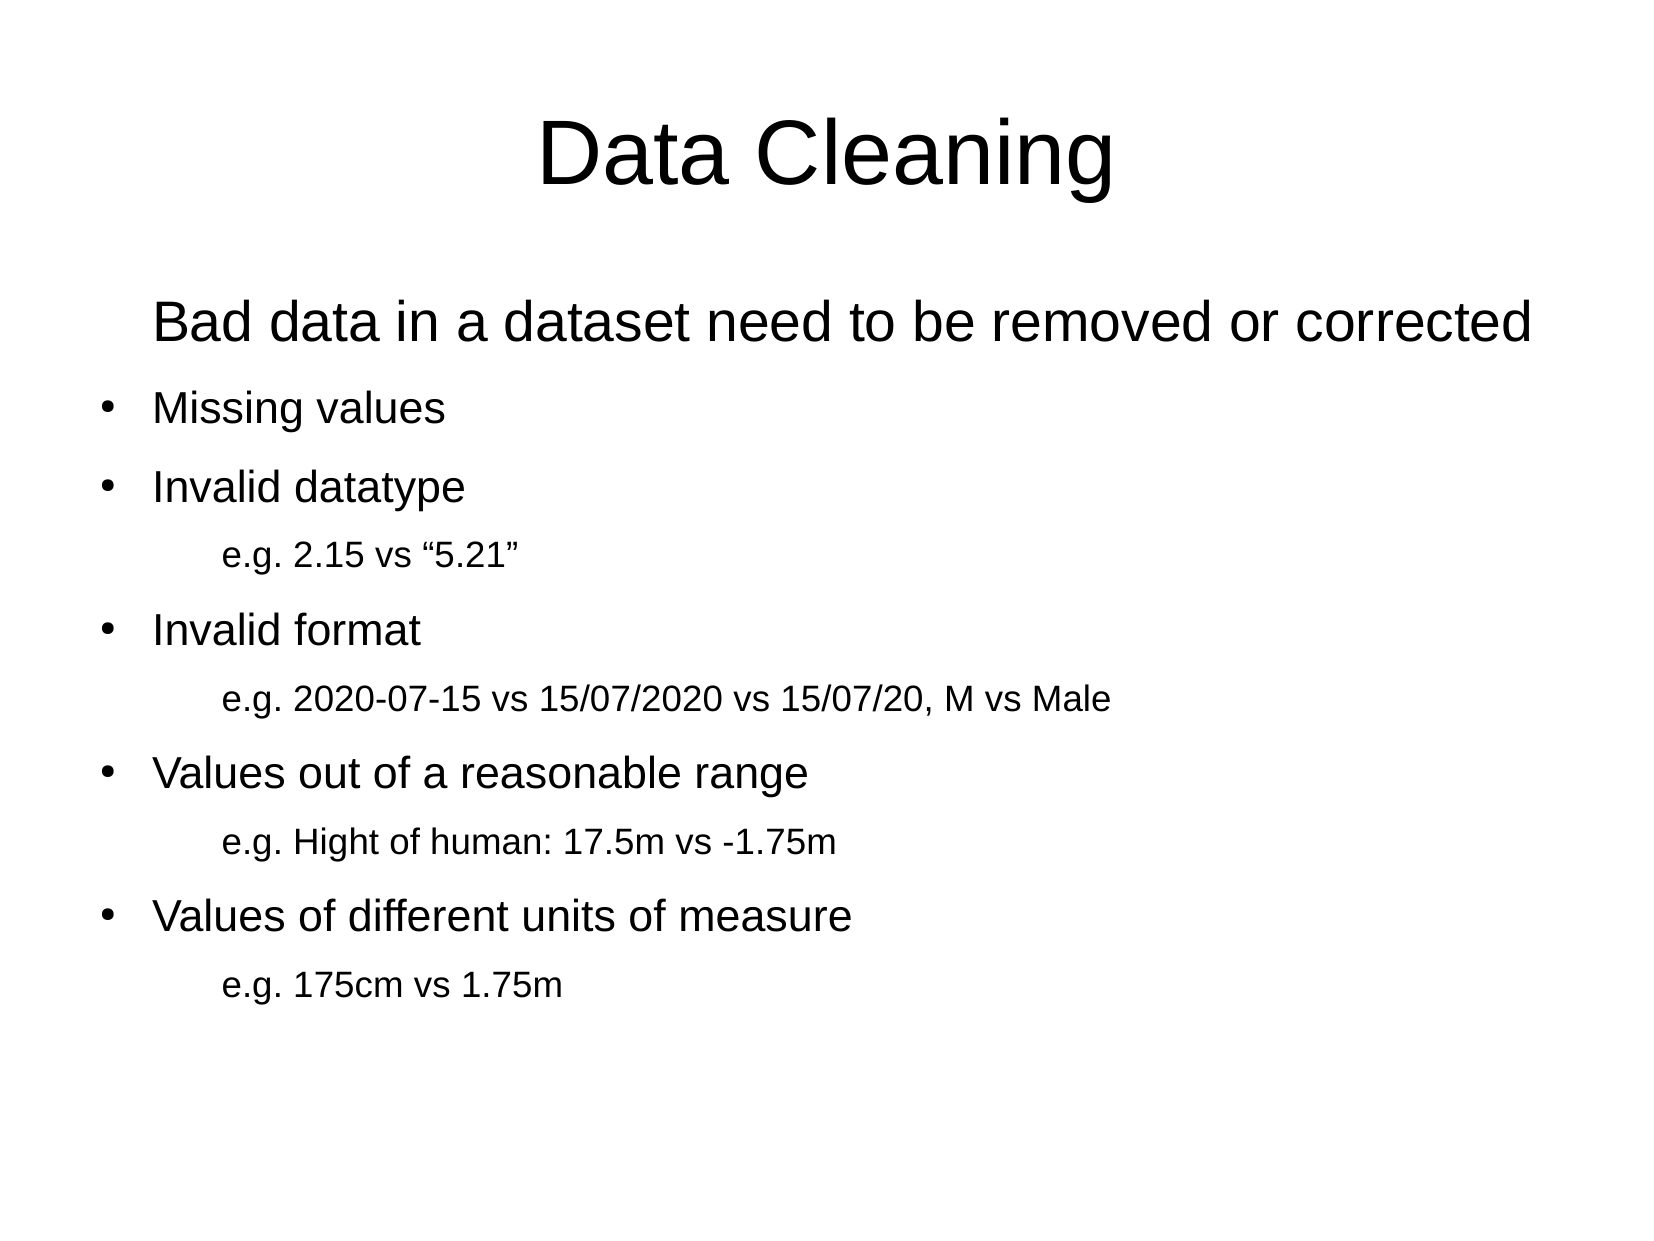

# Data Cleaning
Bad data in a dataset need to be removed or corrected
Missing values
Invalid datatype
e.g. 2.15 vs “5.21”
Invalid format
e.g. 2020-07-15 vs 15/07/2020 vs 15/07/20, M vs Male
Values out of a reasonable range
e.g. Hight of human: 17.5m vs -1.75m
Values of different units of measure
e.g. 175cm vs 1.75m